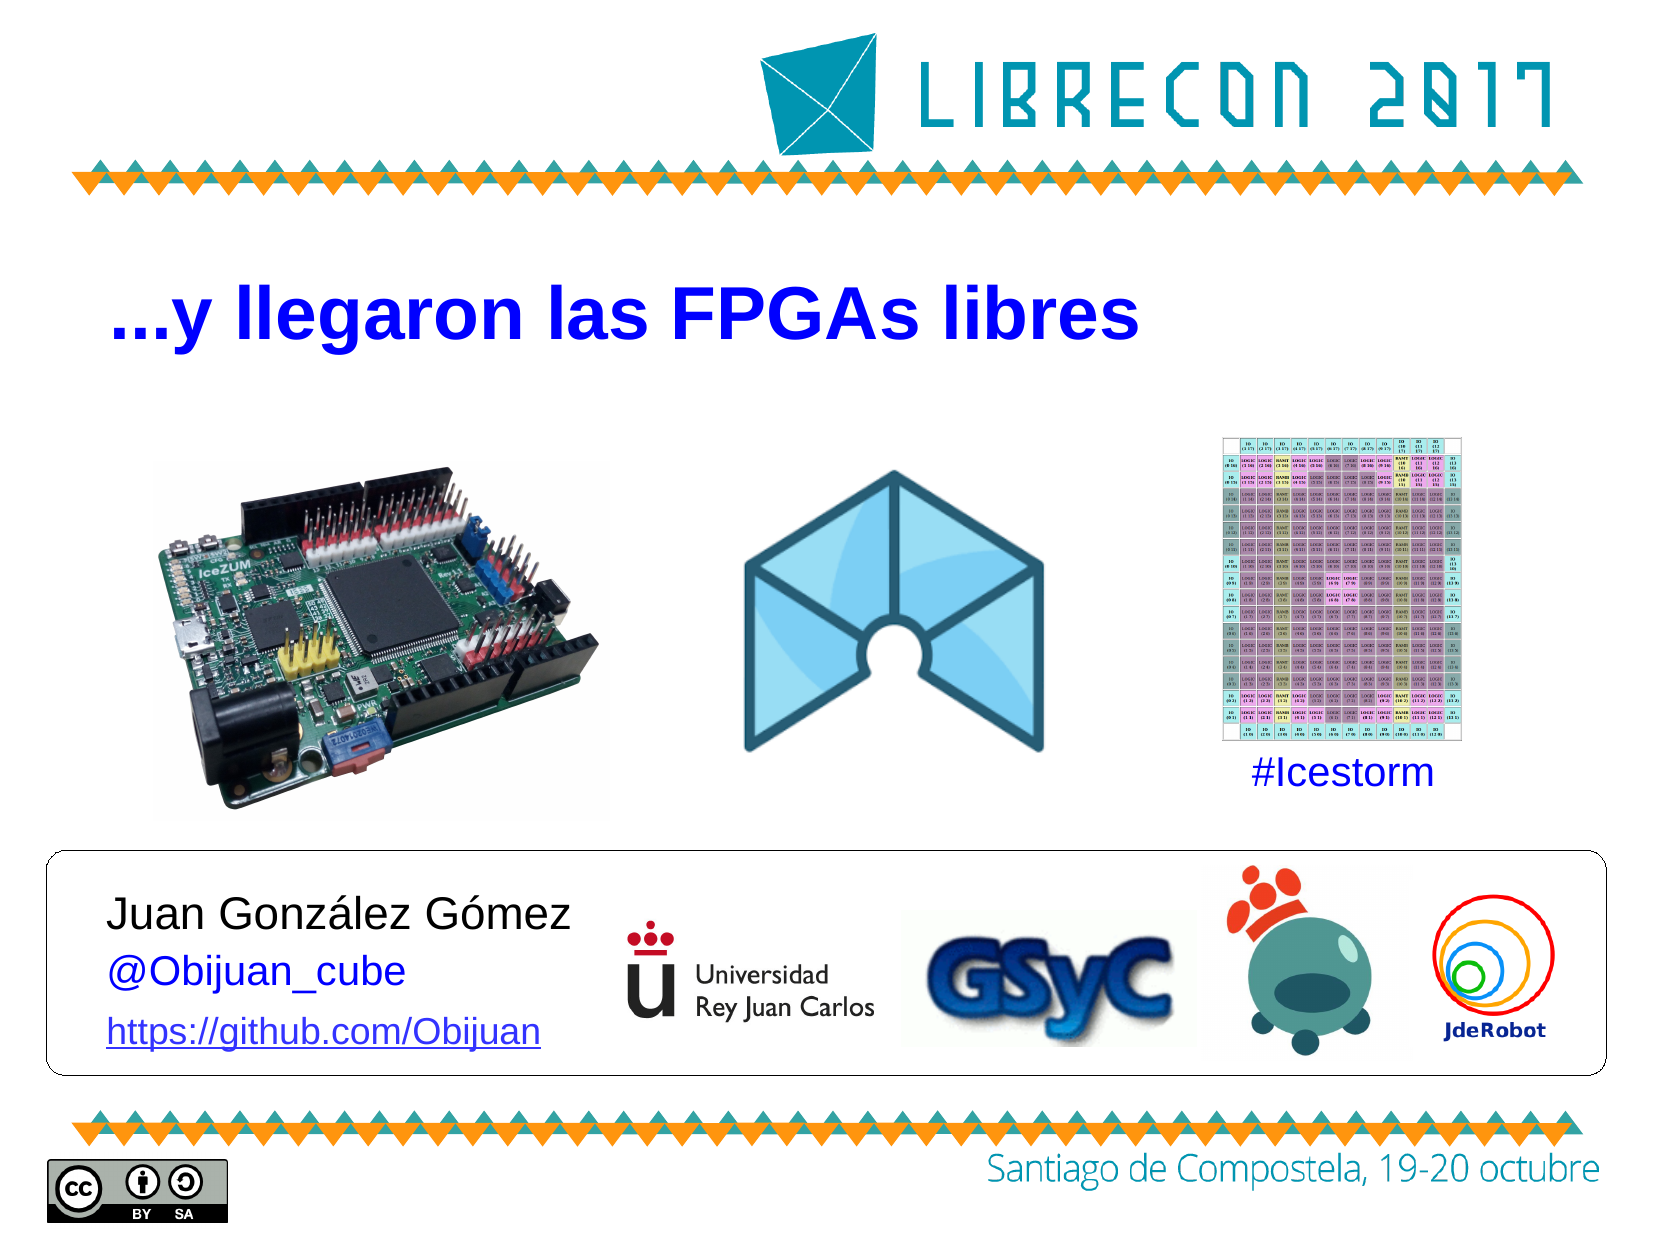

# ...y llegaron las FPGAs libres
#Icestorm
Juan González Gómez
@Obijuan_cube
https://github.com/Obijuan